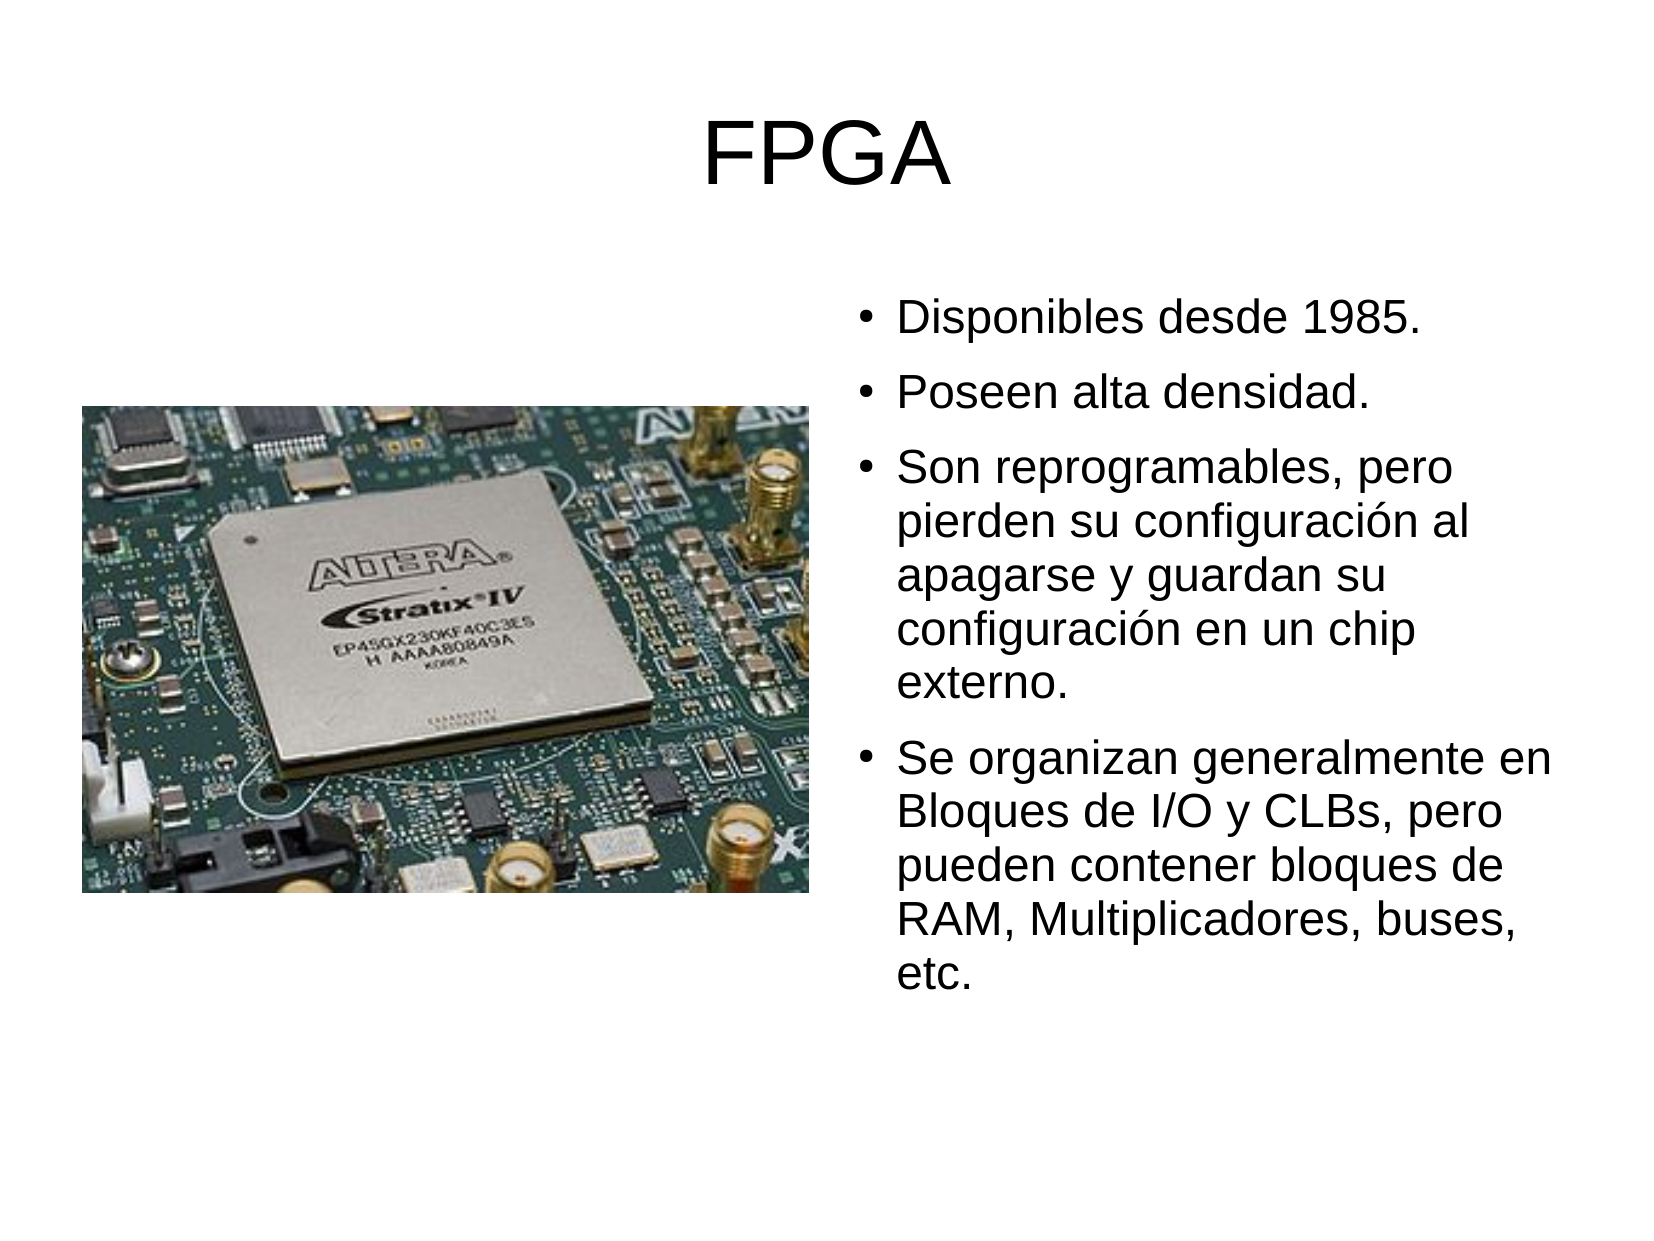

# FPGA
Disponibles desde 1985.
Poseen alta densidad.
Son reprogramables, pero pierden su configuración al apagarse y guardan su configuración en un chip externo.
Se organizan generalmente en Bloques de I/O y CLBs, pero pueden contener bloques de RAM, Multiplicadores, buses, etc.